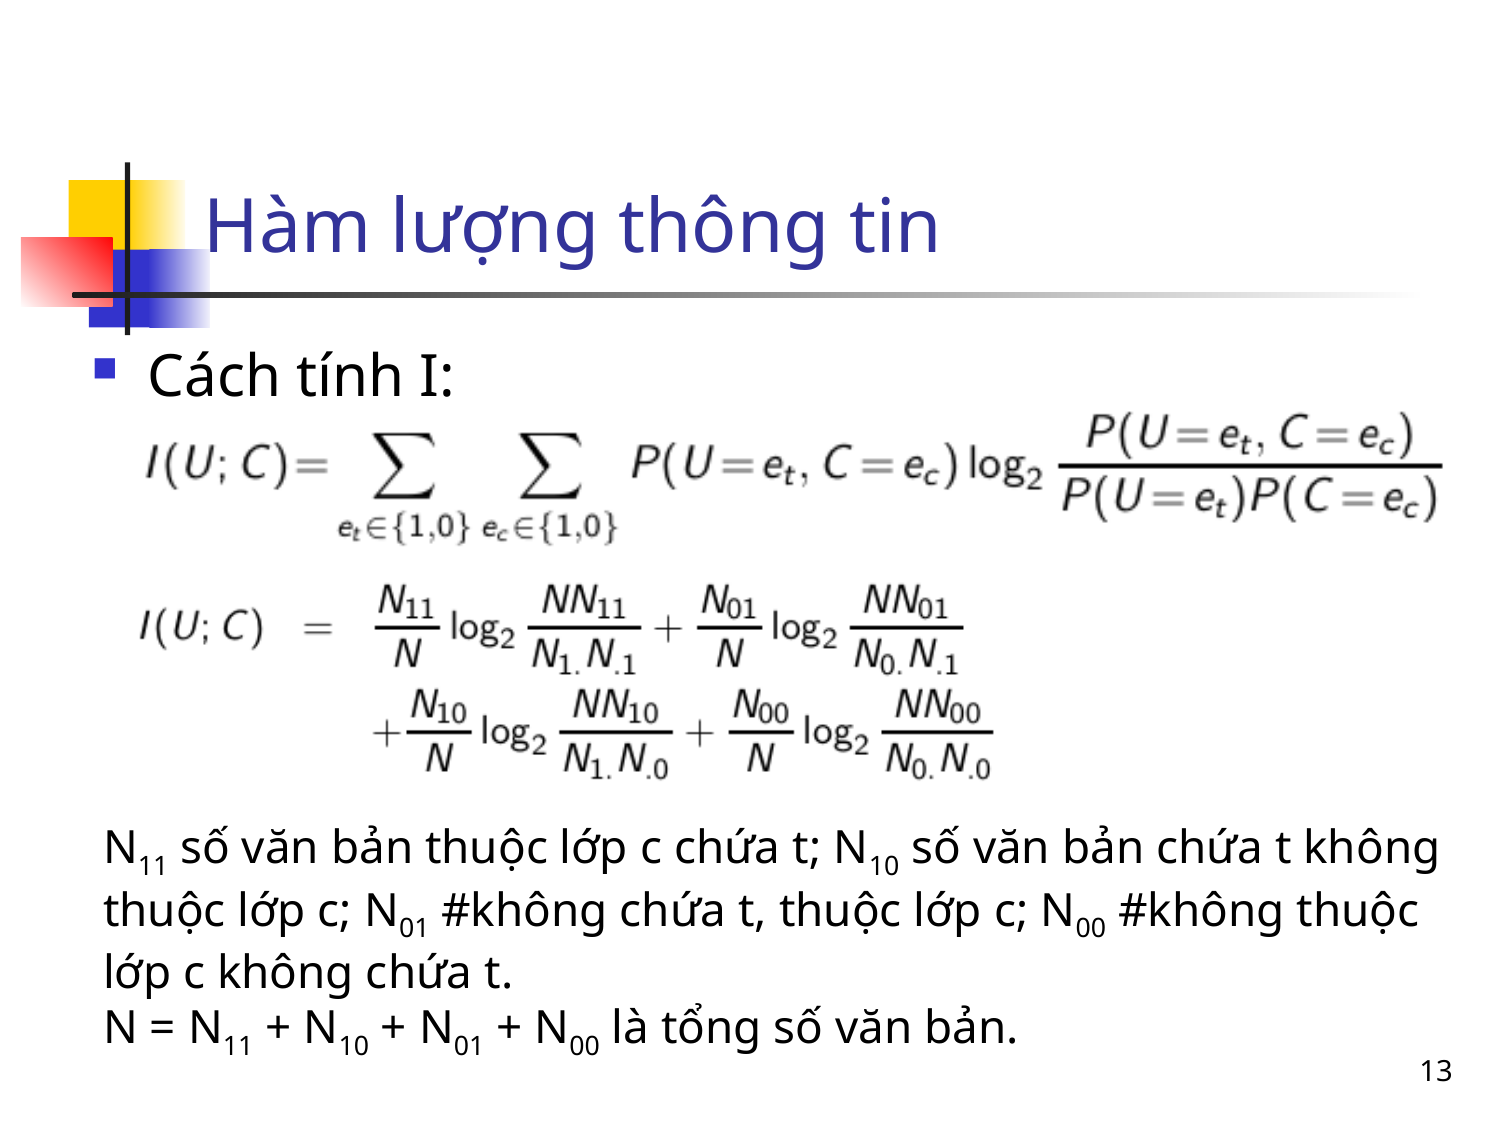

# Hàm lượng thông tin
Cách tính I:
N11 số văn bản thuộc lớp c chứa t; N10 số văn bản chứa t không thuộc lớp c; N01 #không chứa t, thuộc lớp c; N00 #không thuộc lớp c không chứa t.
N = N11 + N10 + N01 + N00 là tổng số văn bản.